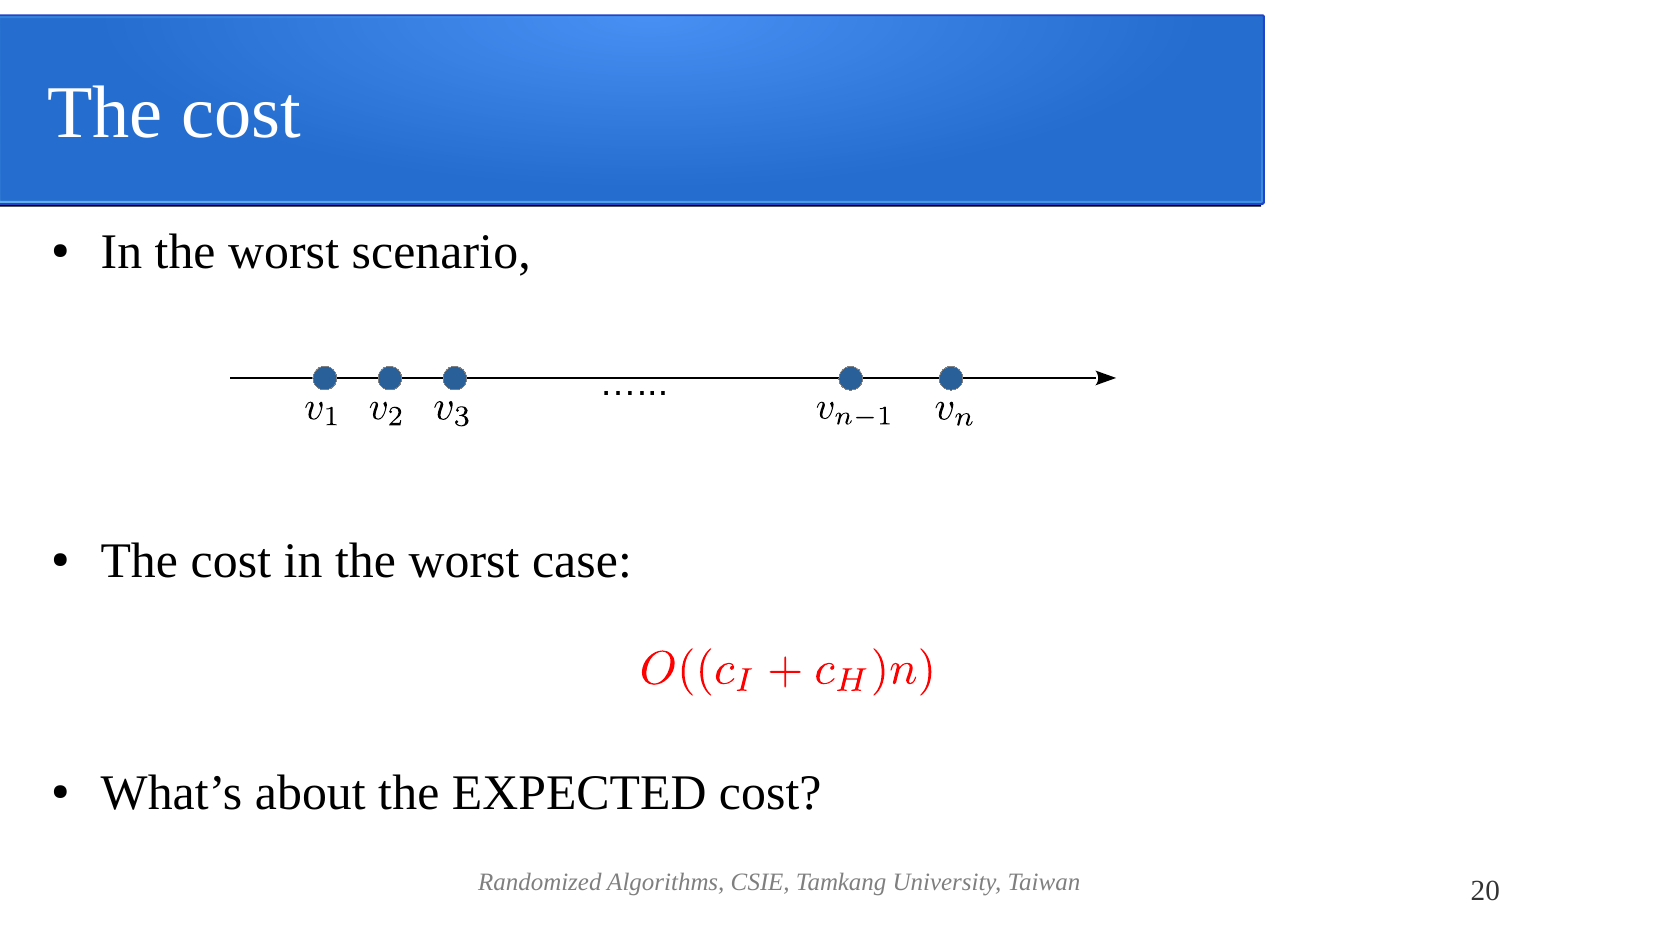

# The cost
In the worst scenario,
The cost in the worst case:
What’s about the EXPECTED cost?
…...
Randomized Algorithms, CSIE, Tamkang University, Taiwan
20